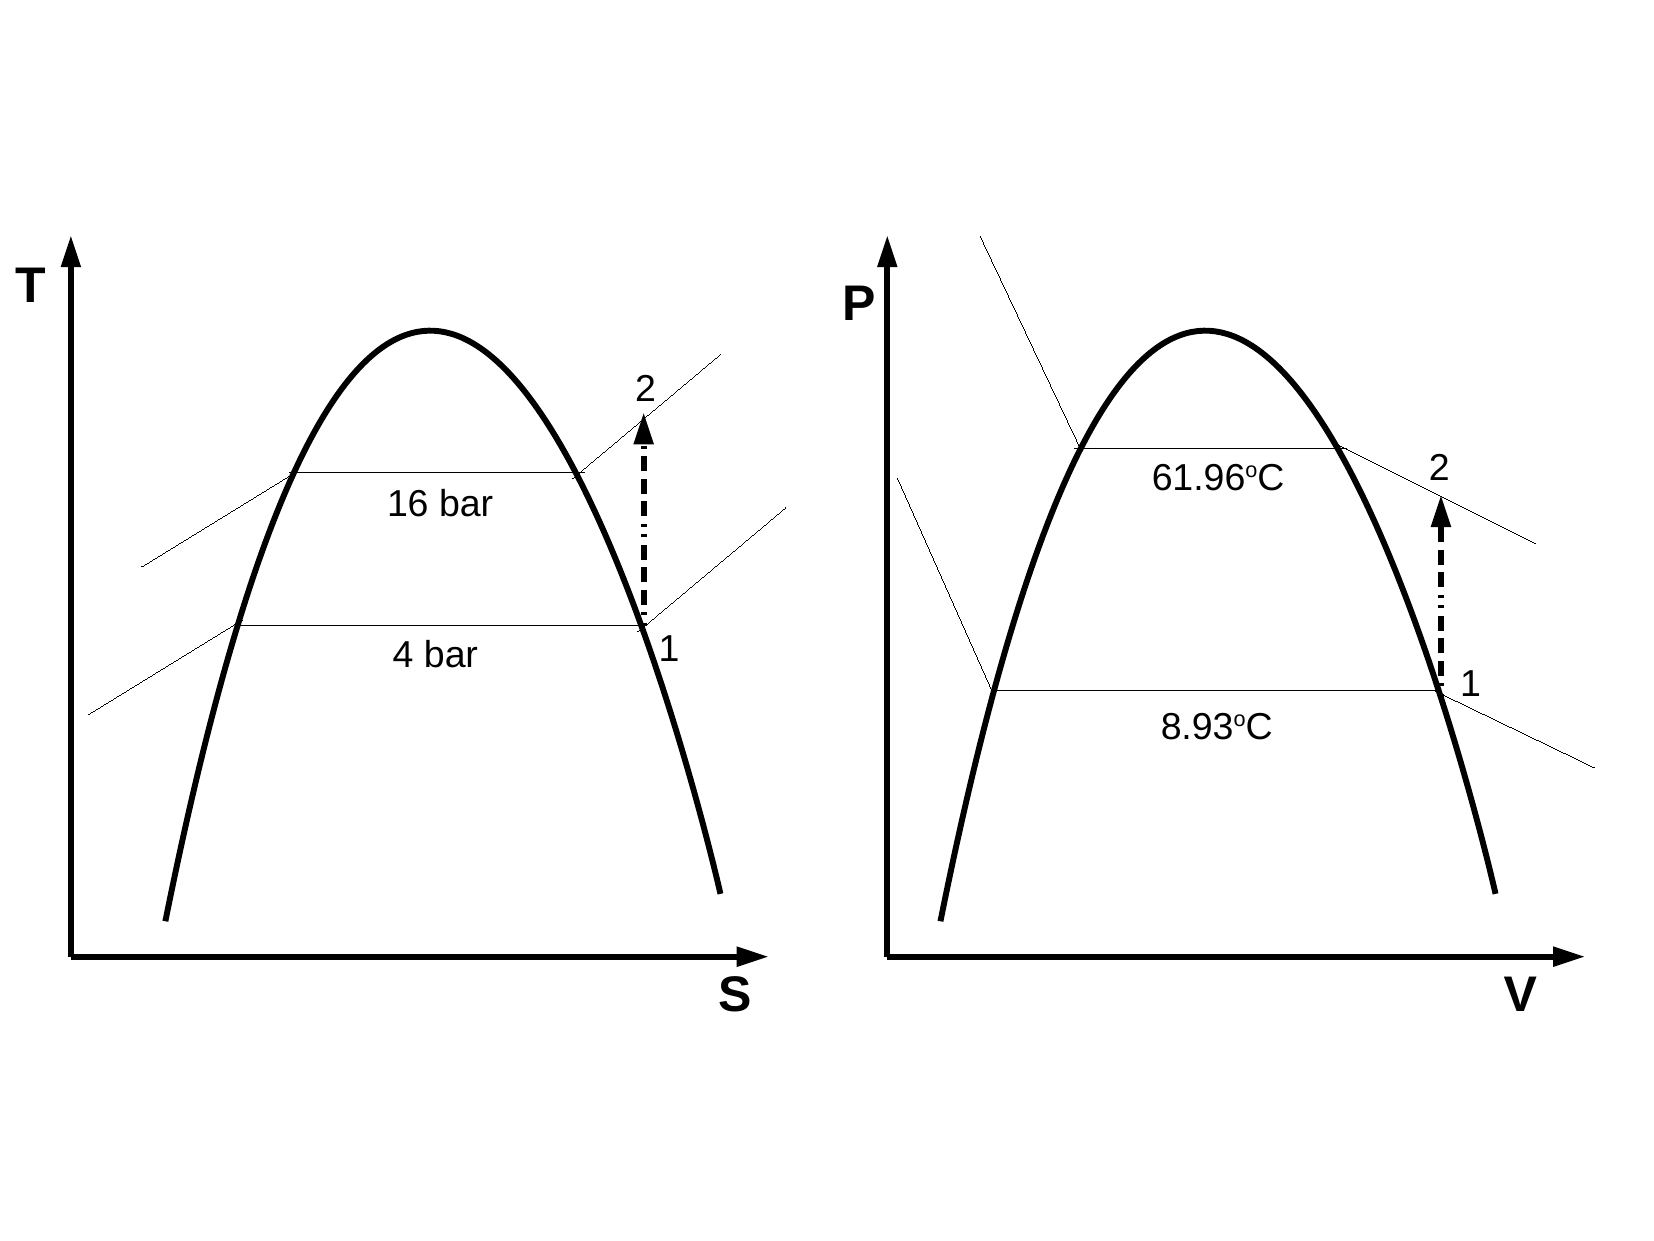

T
P
2
2
61.96oC
16 bar
1
4 bar
1
8.93oC
S
V